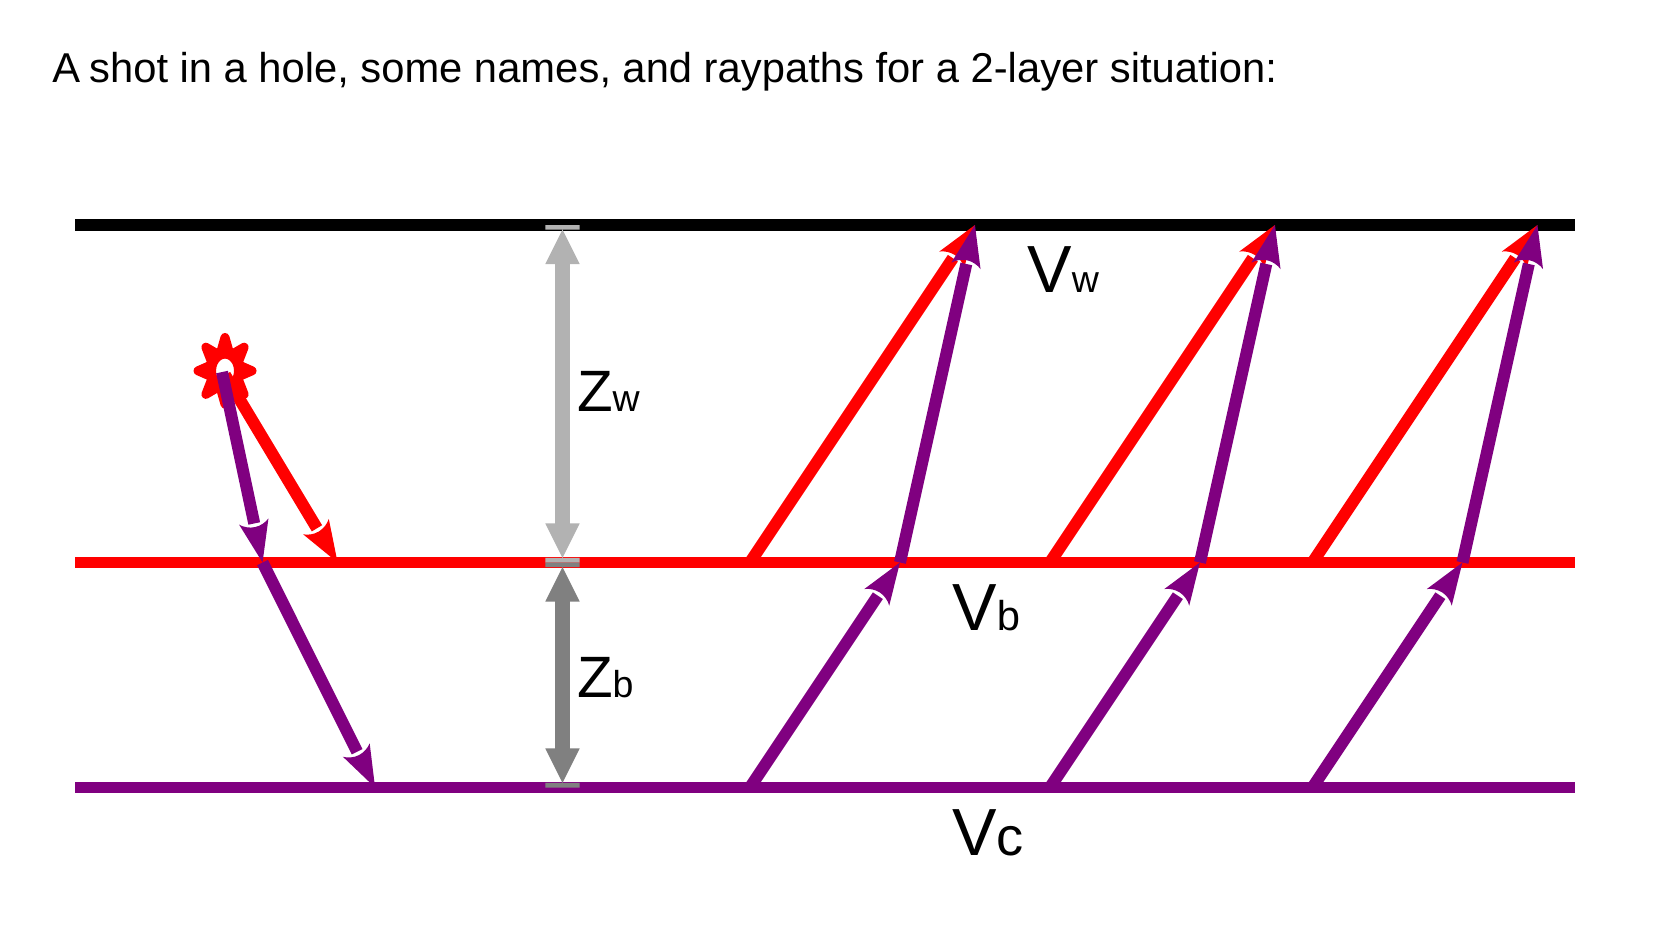

A shot in a hole, some names, and raypaths for a 2-layer situation:
Vw
Zw
Vb
Zb
Vc